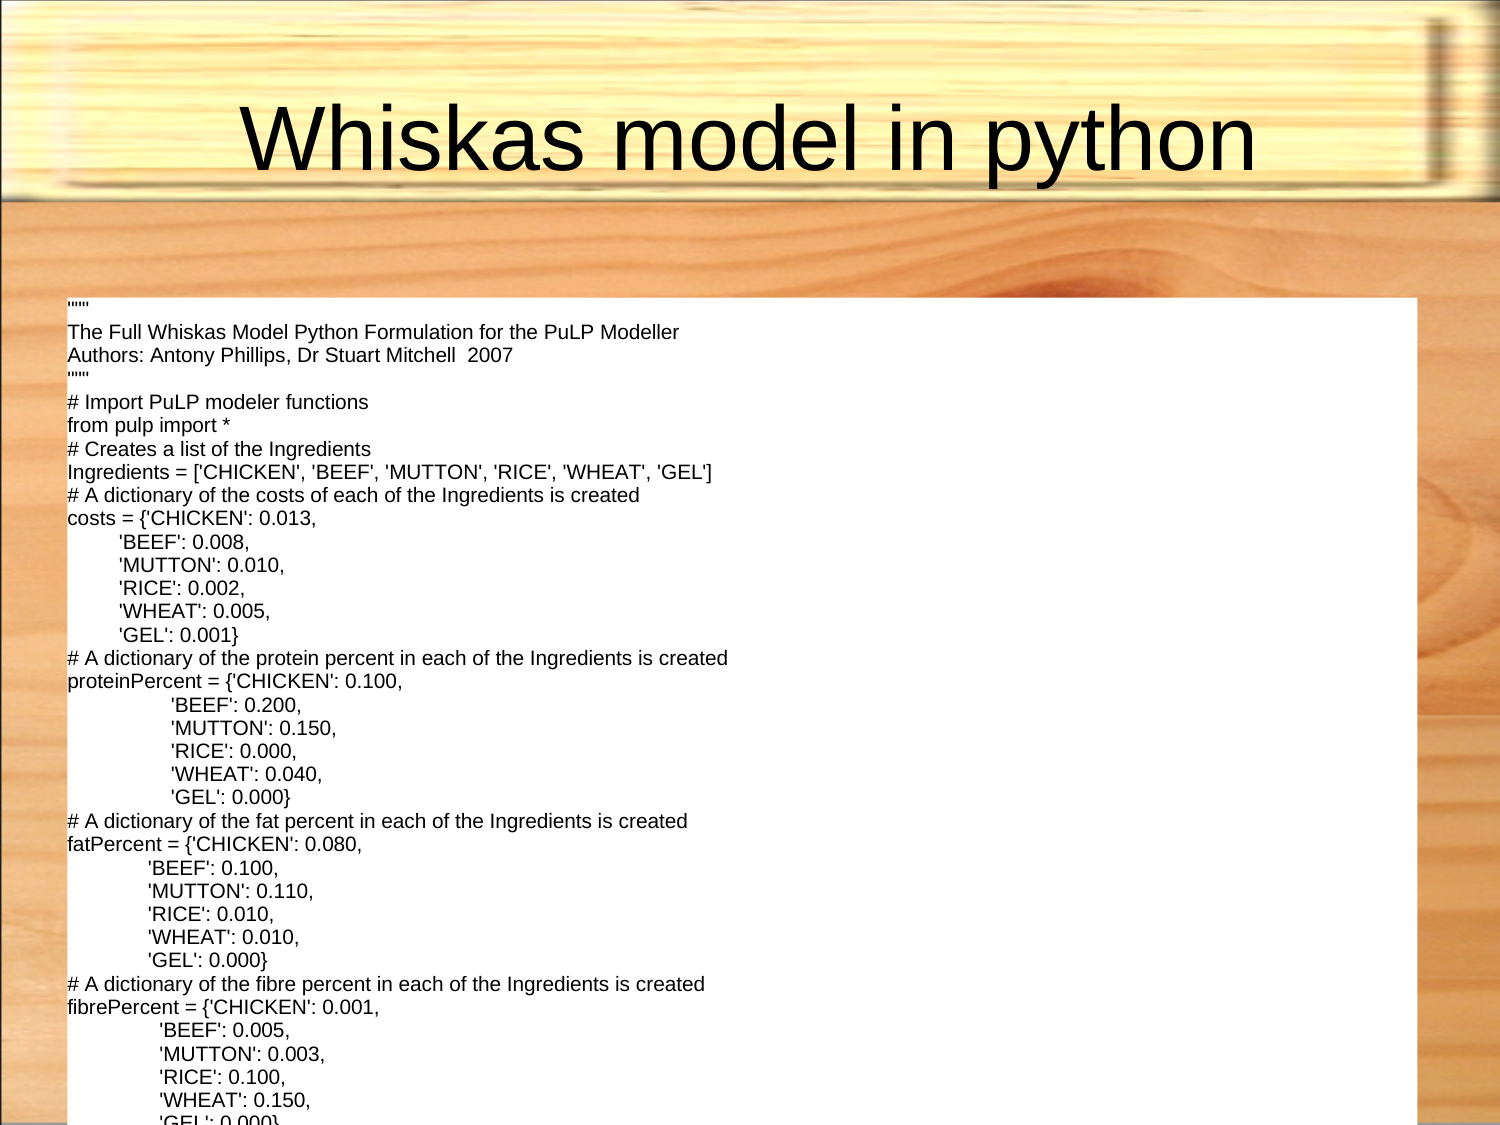

# Whiskas model in python
"""
The Full Whiskas Model Python Formulation for the PuLP Modeller
Authors: Antony Phillips, Dr Stuart Mitchell 2007
"""
# Import PuLP modeler functions
from pulp import *
# Creates a list of the Ingredients
Ingredients = ['CHICKEN', 'BEEF', 'MUTTON', 'RICE', 'WHEAT', 'GEL']
# A dictionary of the costs of each of the Ingredients is created
costs = {'CHICKEN': 0.013,
 'BEEF': 0.008,
 'MUTTON': 0.010,
 'RICE': 0.002,
 'WHEAT': 0.005,
 'GEL': 0.001}
# A dictionary of the protein percent in each of the Ingredients is created
proteinPercent = {'CHICKEN': 0.100,
 'BEEF': 0.200,
 'MUTTON': 0.150,
 'RICE': 0.000,
 'WHEAT': 0.040,
 'GEL': 0.000}
# A dictionary of the fat percent in each of the Ingredients is created
fatPercent = {'CHICKEN': 0.080,
 'BEEF': 0.100,
 'MUTTON': 0.110,
 'RICE': 0.010,
 'WHEAT': 0.010,
 'GEL': 0.000}
# A dictionary of the fibre percent in each of the Ingredients is created
fibrePercent = {'CHICKEN': 0.001,
 'BEEF': 0.005,
 'MUTTON': 0.003,
 'RICE': 0.100,
 'WHEAT': 0.150,
 'GEL': 0.000}
# A dictionary of the salt percent in each of the Ingredients is created
saltPercent = {'CHICKEN': 0.002,
 'BEEF': 0.005,
 'MUTTON': 0.007,
 'RICE': 0.002,
 'WHEAT': 0.008,
 'GEL': 0.000}